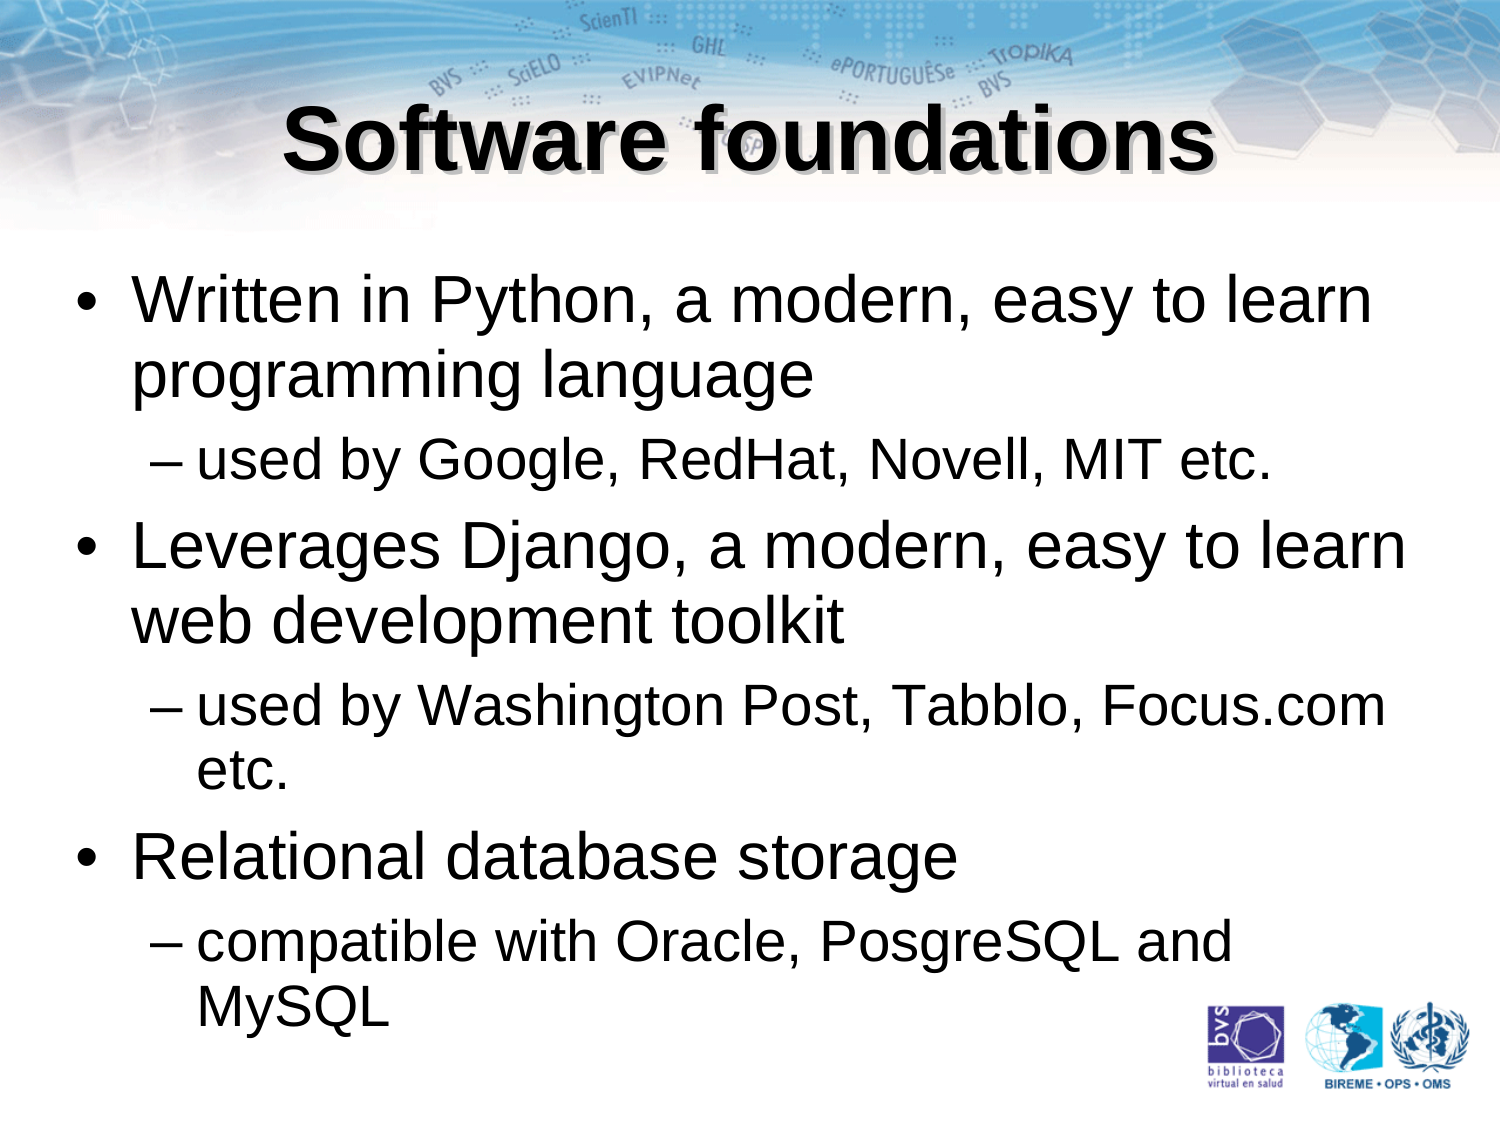

# Software foundations
Written in Python, a modern, easy to learn programming language
used by Google, RedHat, Novell, MIT etc.
Leverages Django, a modern, easy to learn web development toolkit
used by Washington Post, Tabblo, Focus.com etc.
Relational database storage
compatible with Oracle, PosgreSQL and MySQL